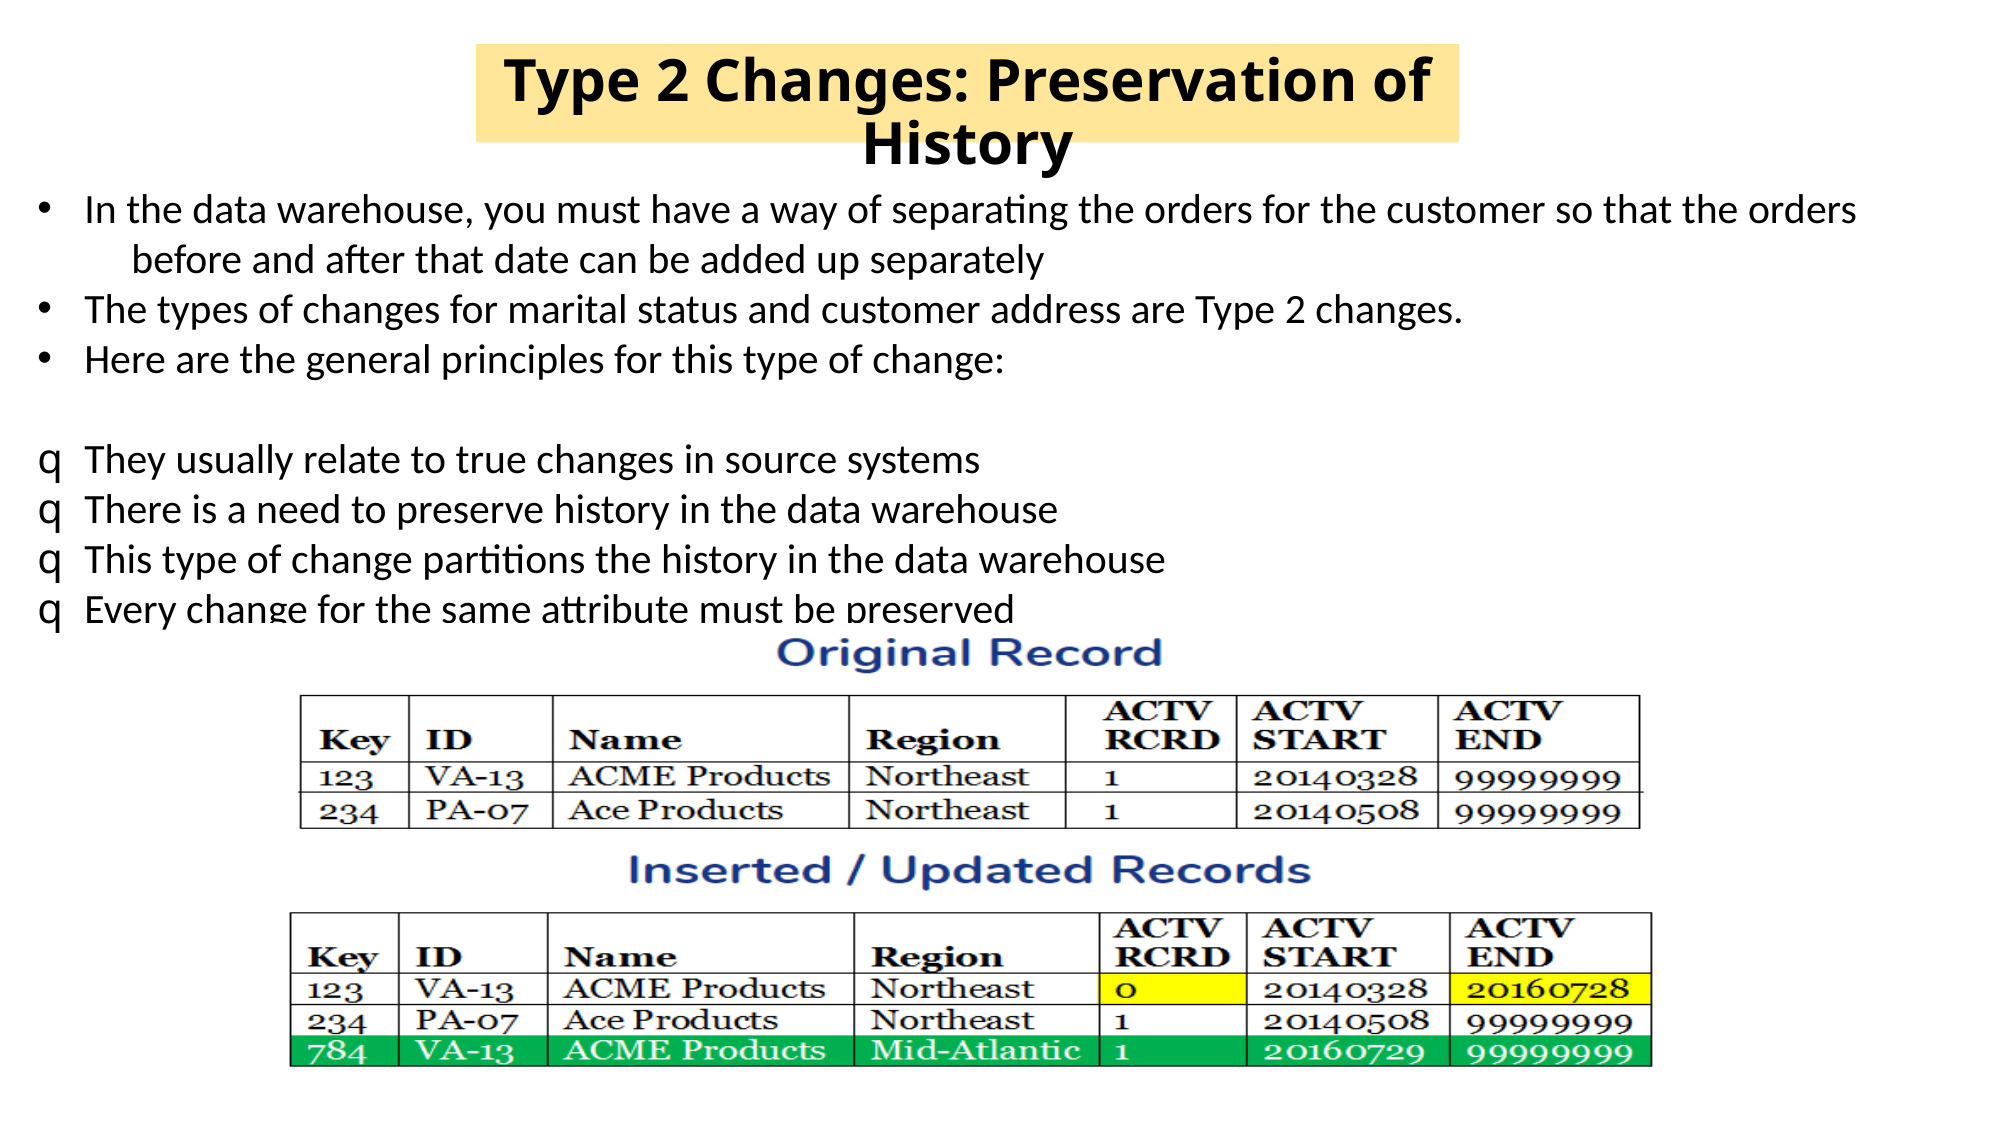

# Type 2 Changes: Preservation of History
In the data warehouse, you must have a way of separating the orders for the customer so that the orders before and after that date can be added up separately
The types of changes for marital status and customer address are Type 2 changes.
Here are the general principles for this type of change:
They usually relate to true changes in source systems
There is a need to preserve history in the data warehouse
This type of change partitions the history in the data warehouse
Every change for the same attribute must be preserved